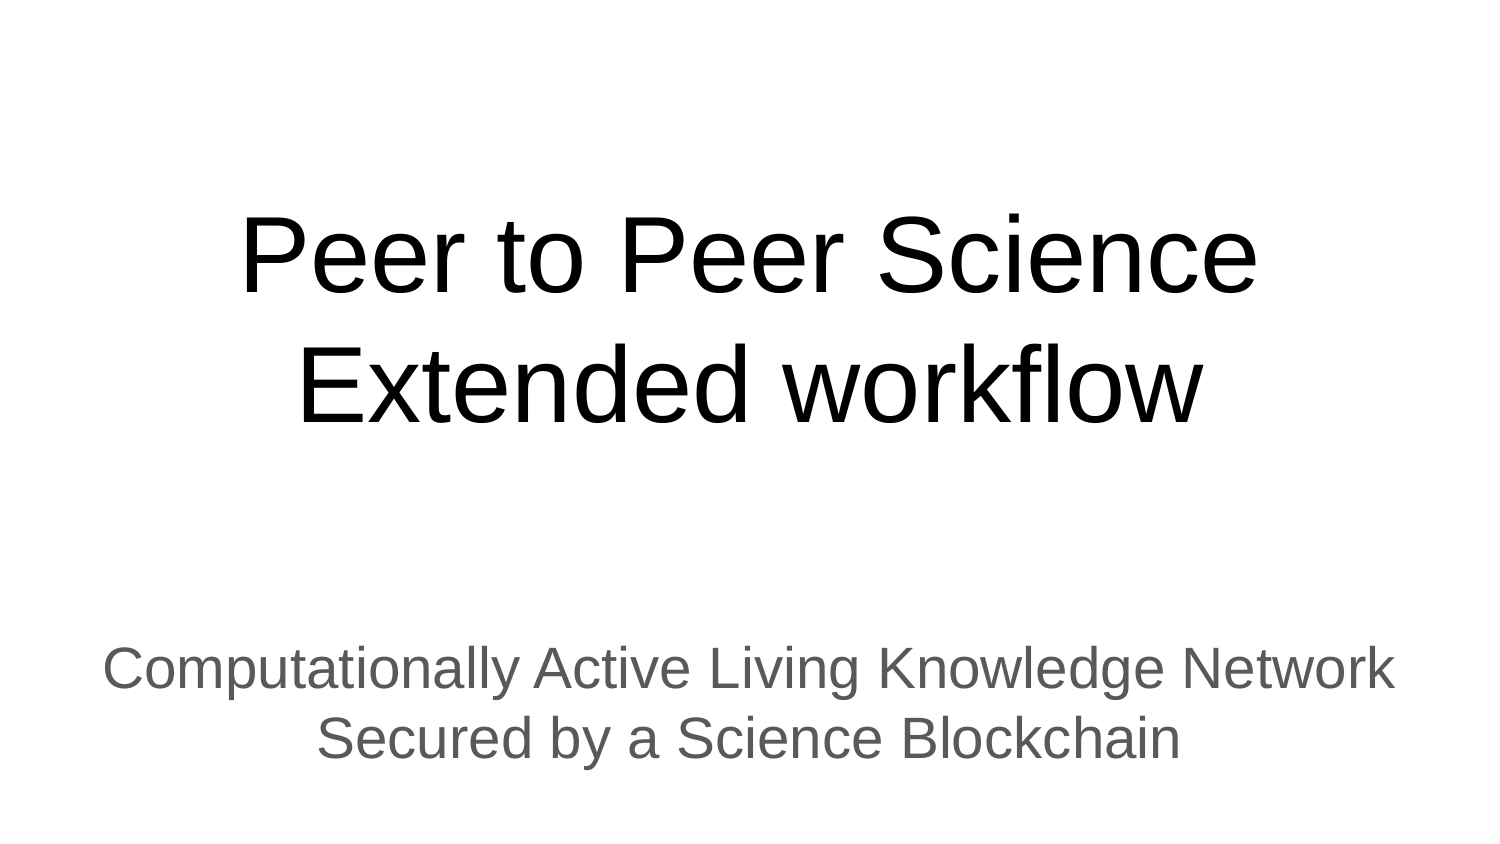

# Peer to Peer Science Extended workflow
Computationally Active Living Knowledge Network
Secured by a Science Blockchain